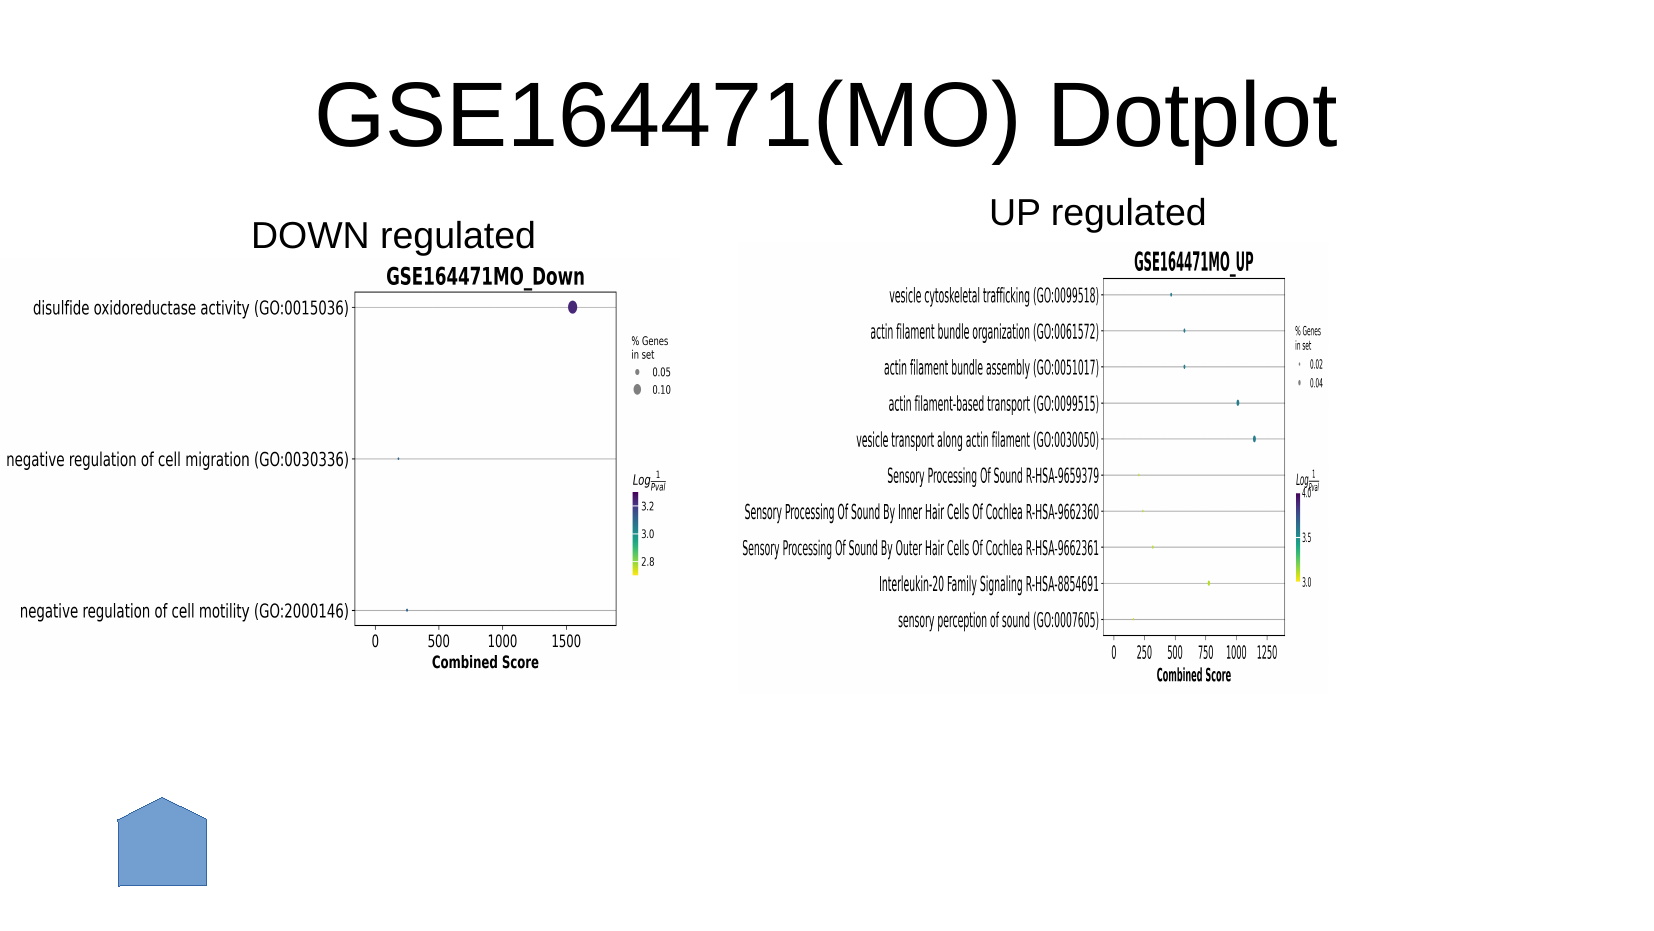

# GSE164471(MO) Dotplot
UP regulated
DOWN regulated